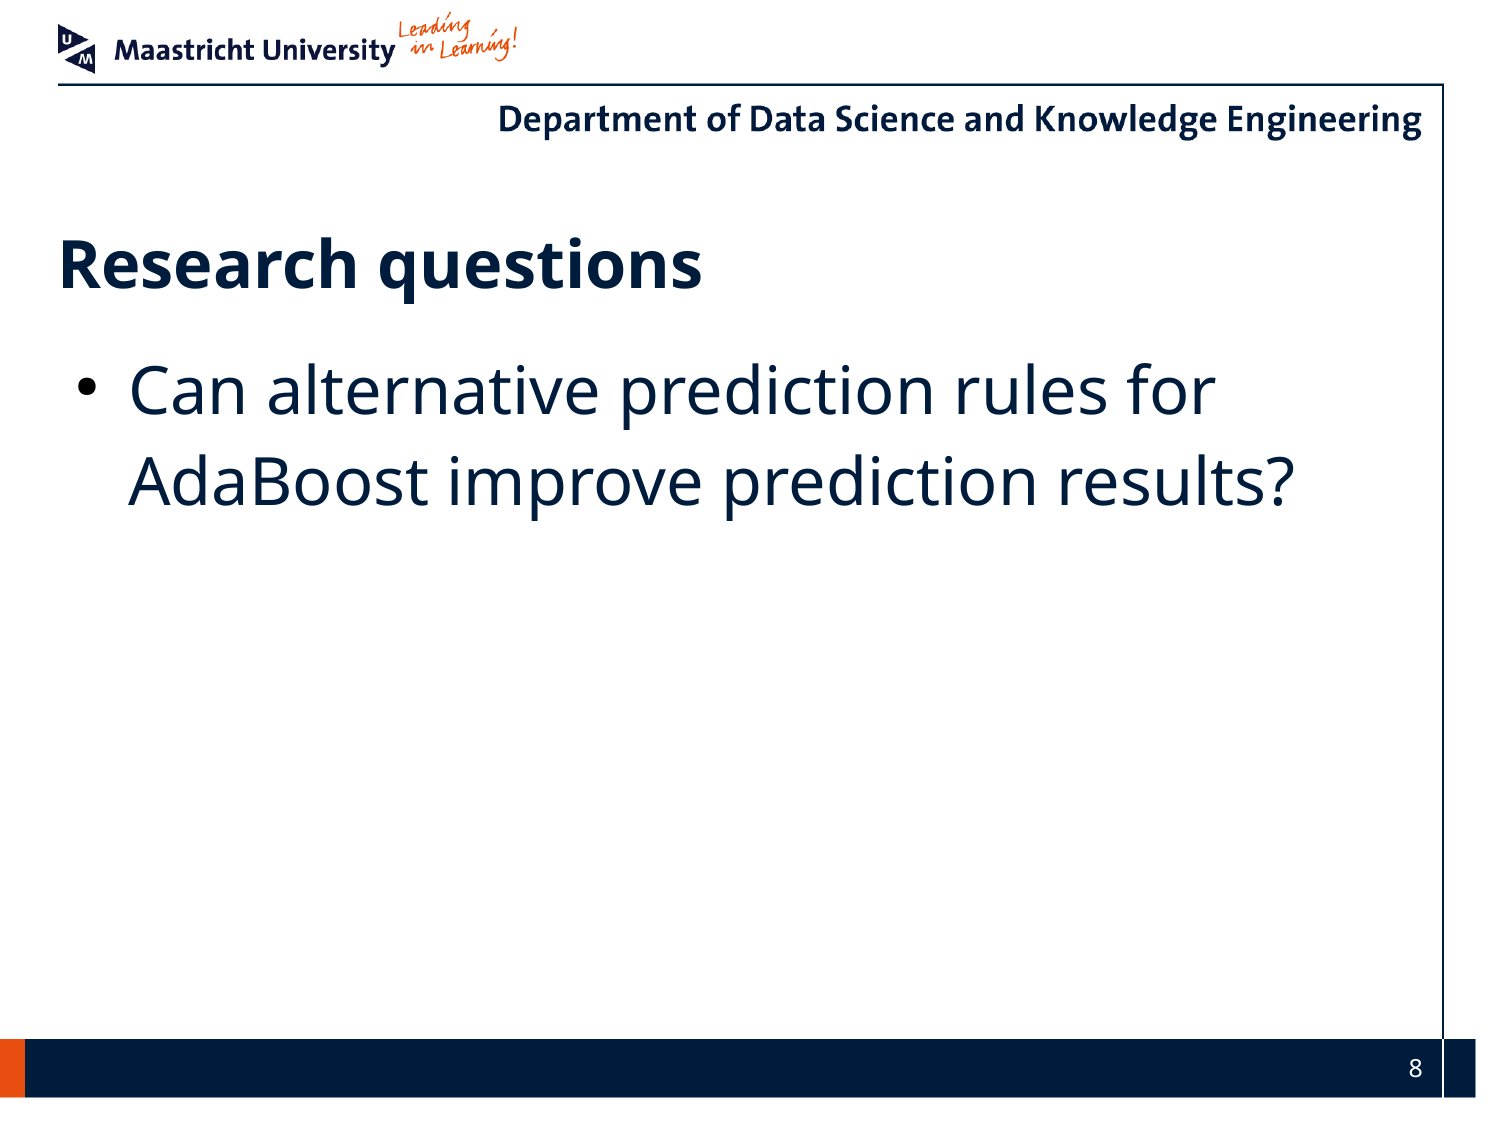

# Research questions
Can alternative prediction rules for AdaBoost improve prediction results?